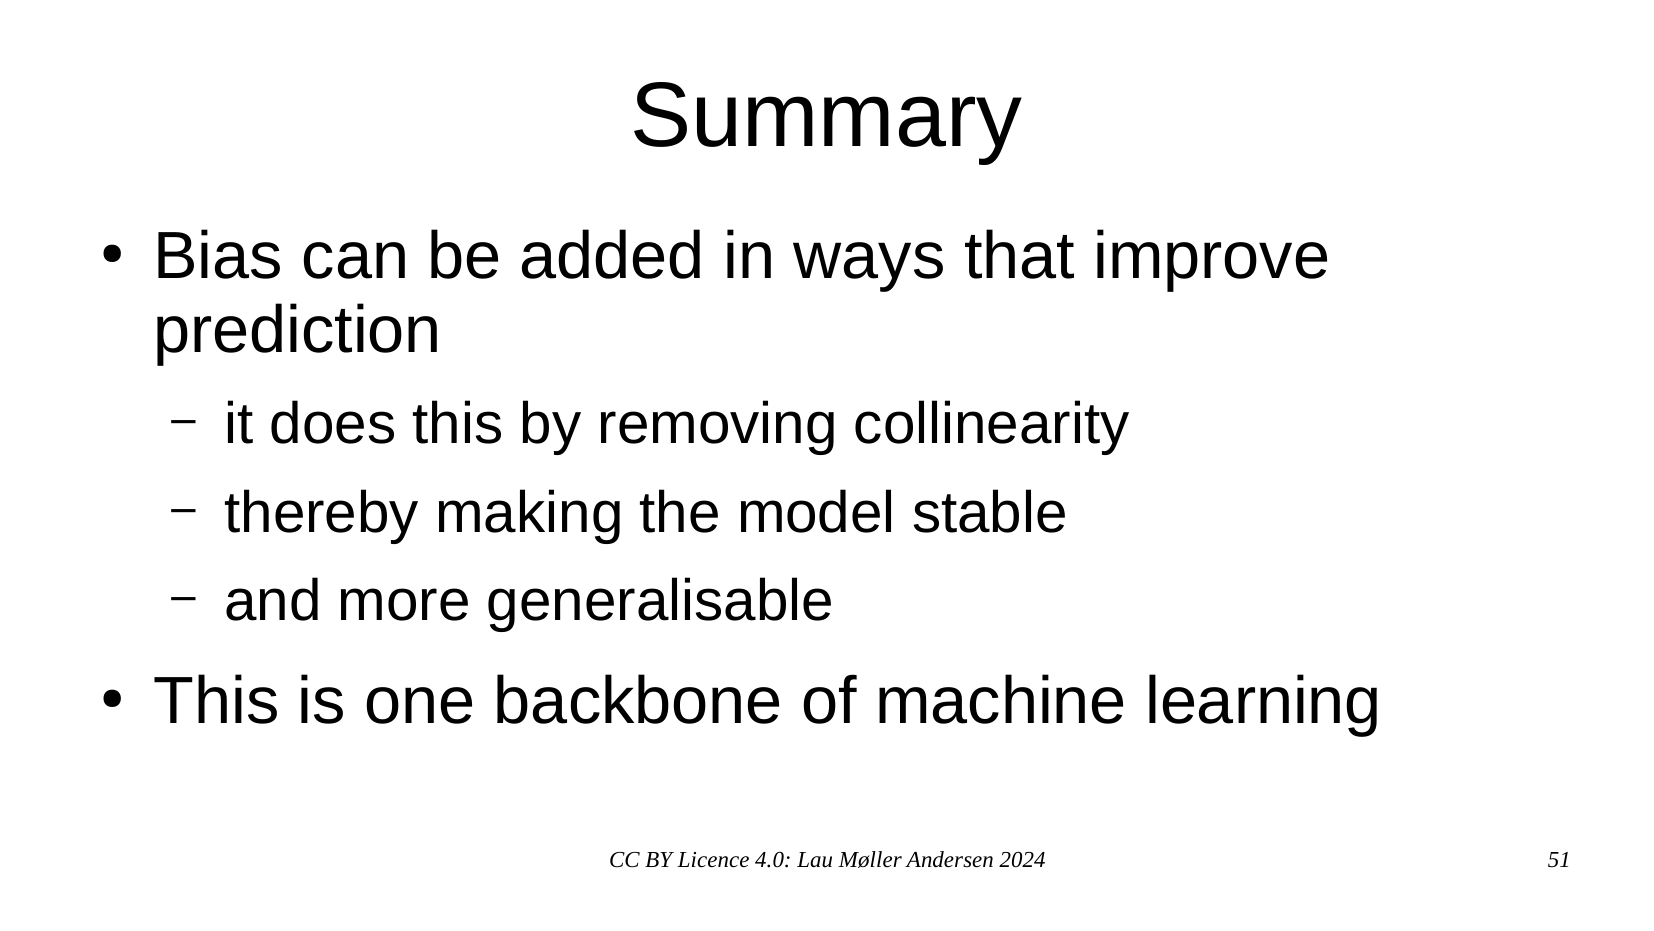

# Summary
Bias can be added in ways that improve prediction
it does this by removing collinearity
thereby making the model stable
and more generalisable
This is one backbone of machine learning
CC BY Licence 4.0: Lau Møller Andersen 2024
51